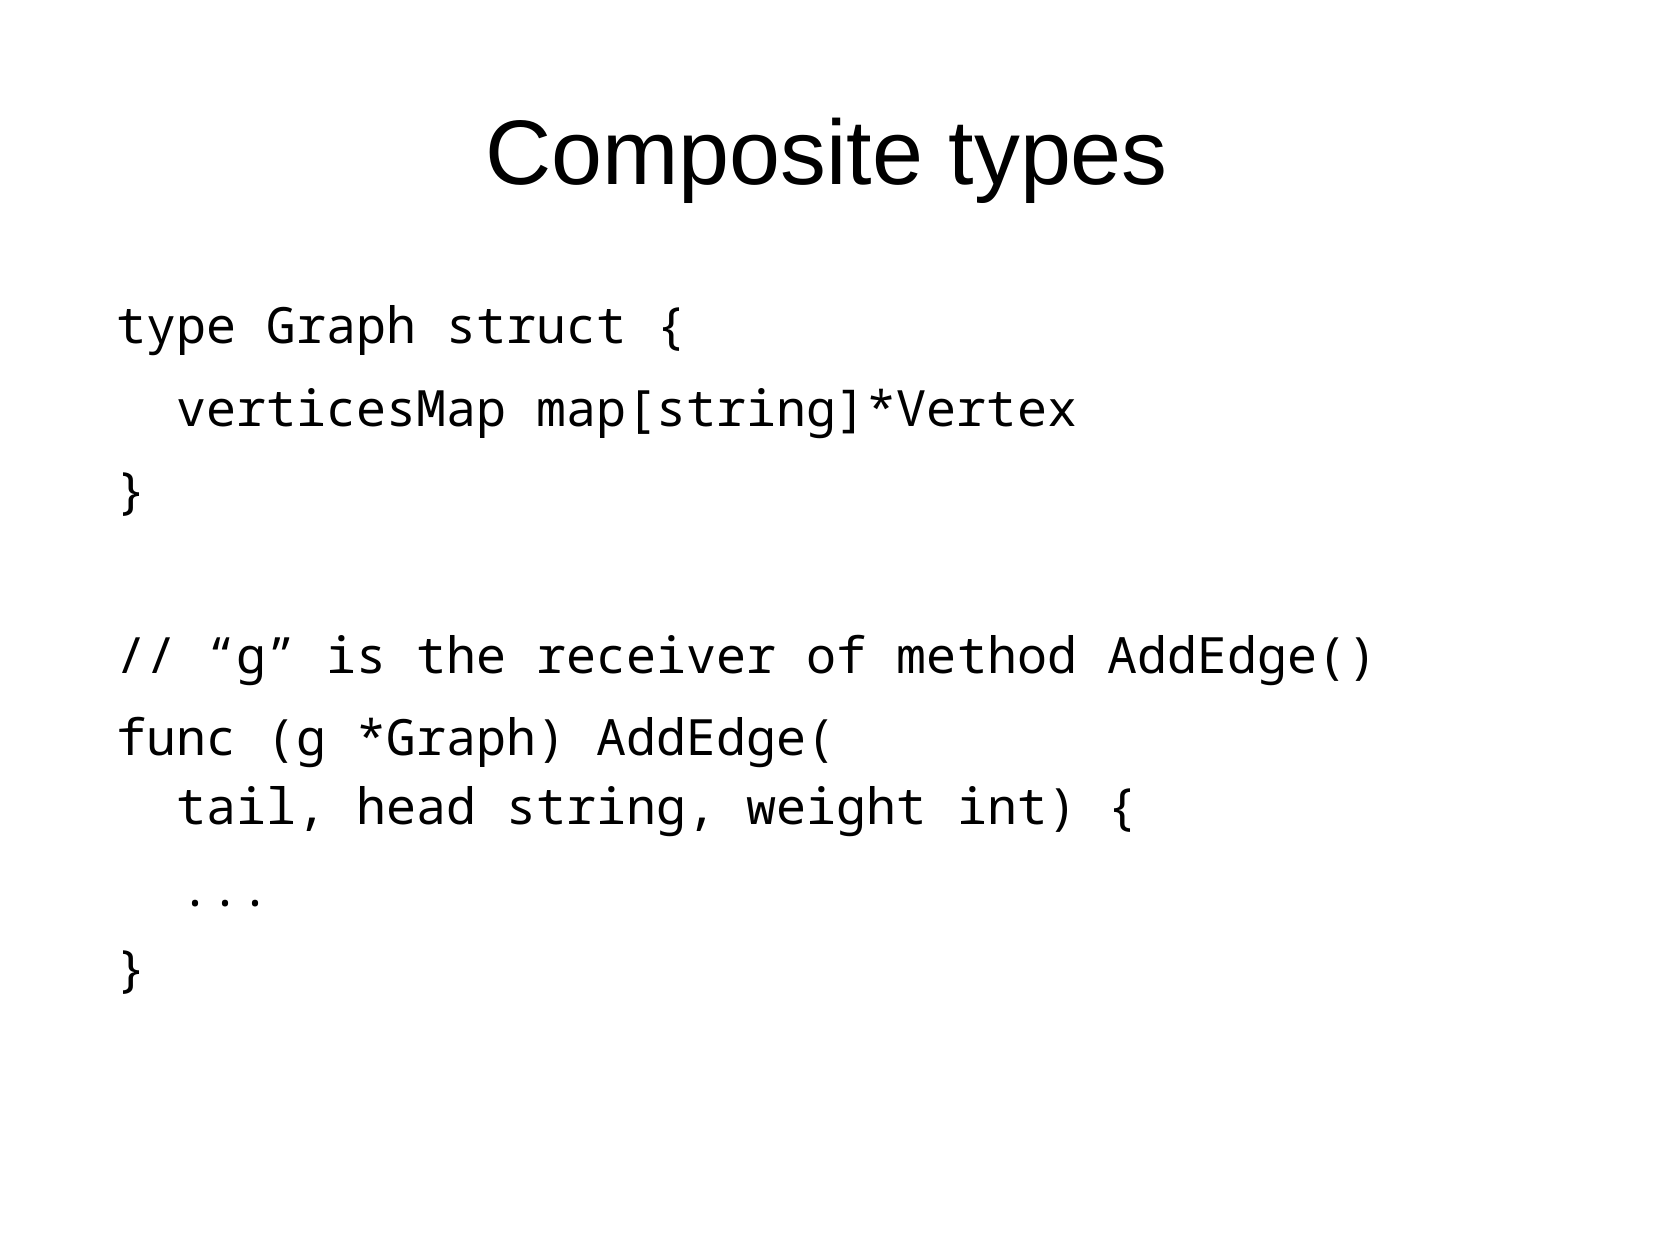

# Composite types
type Graph struct {
 verticesMap map[string]*Vertex
}
// “g” is the receiver of method AddEdge()
func (g *Graph) AddEdge(
 tail, head string, weight int) {
 ...
}